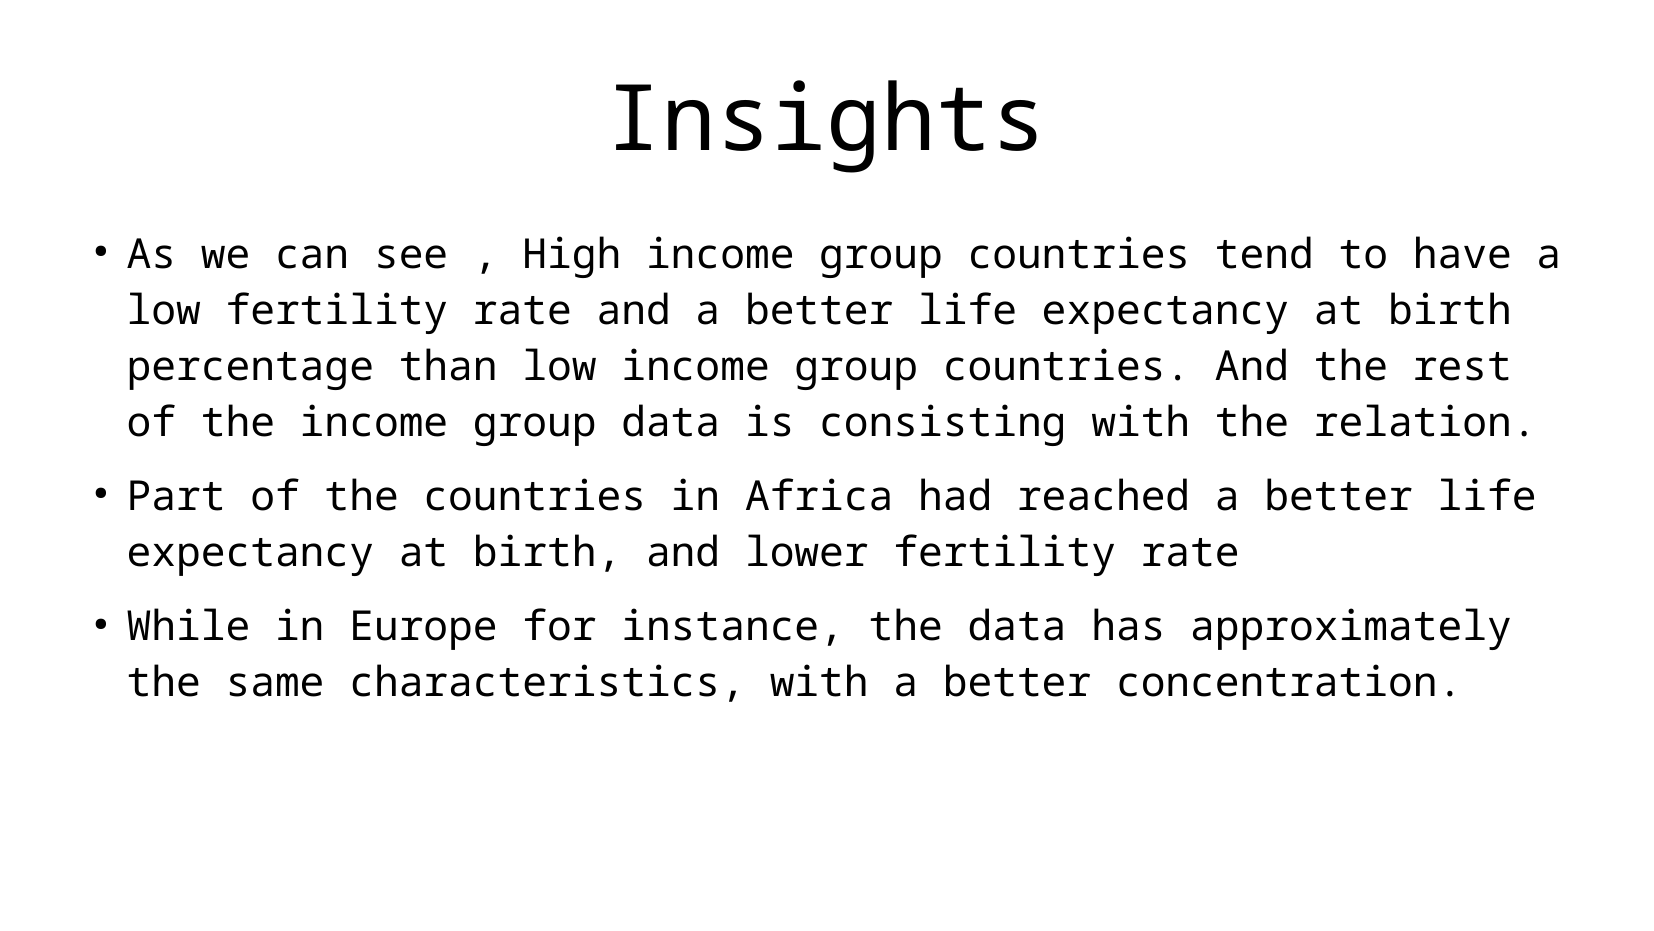

# Insights
As we can see , High income group countries tend to have a low fertility rate and a better life expectancy at birth percentage than low income group countries. And the rest of the income group data is consisting with the relation.
Part of the countries in Africa had reached a better life expectancy at birth, and lower fertility rate
While in Europe for instance, the data has approximately the same characteristics, with a better concentration.